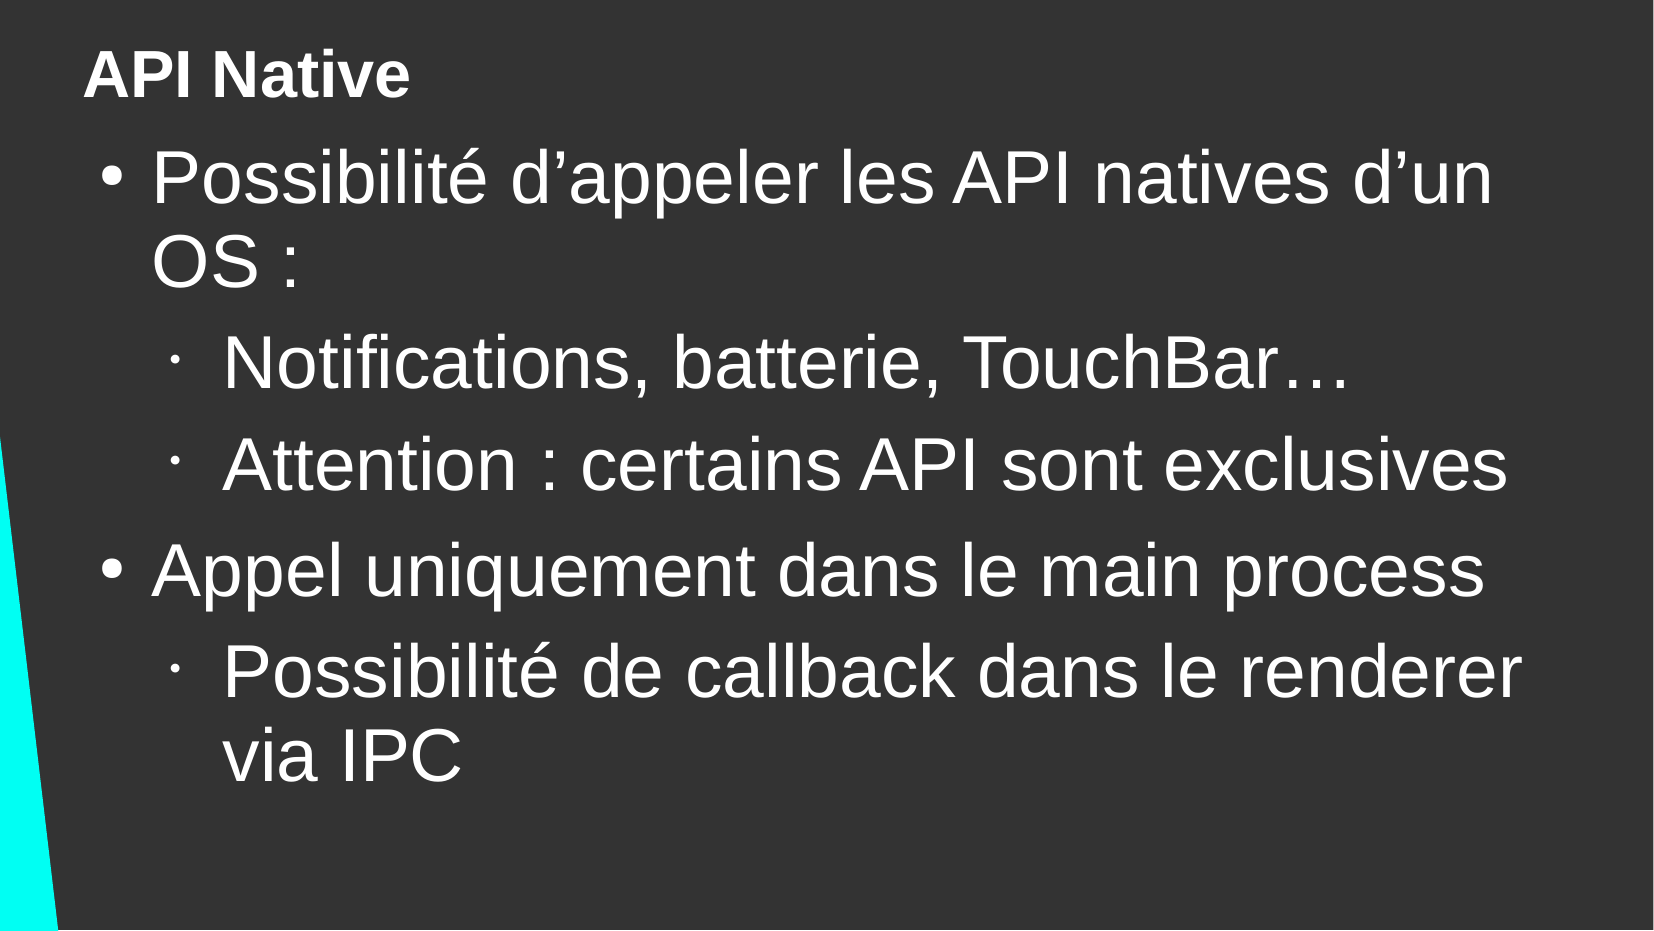

# API Native
Possibilité d’appeler les API natives d’un OS :
Notifications, batterie, TouchBar…
Attention : certains API sont exclusives
Appel uniquement dans le main process
Possibilité de callback dans le renderer via IPC